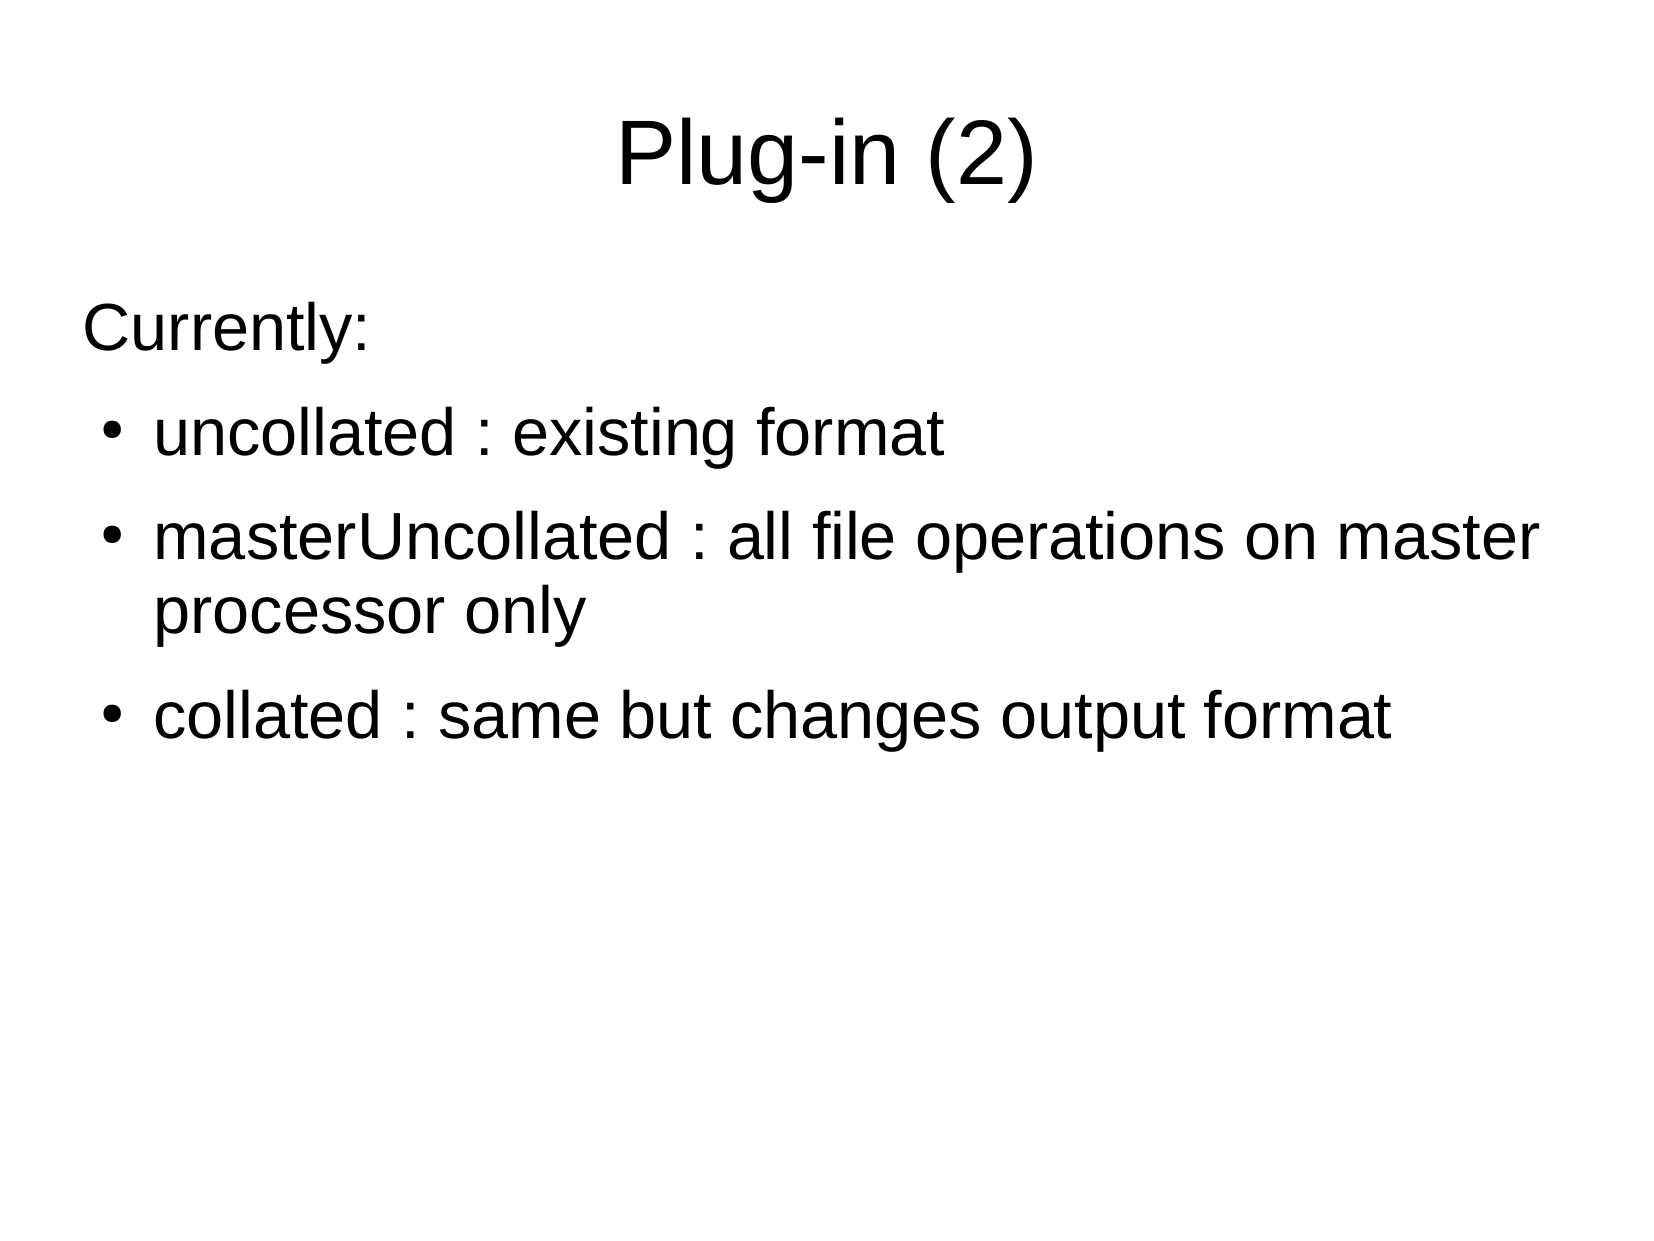

# Plug-in (2)
Currently:
uncollated : existing format
masterUncollated : all file operations on master processor only
collated : same but changes output format